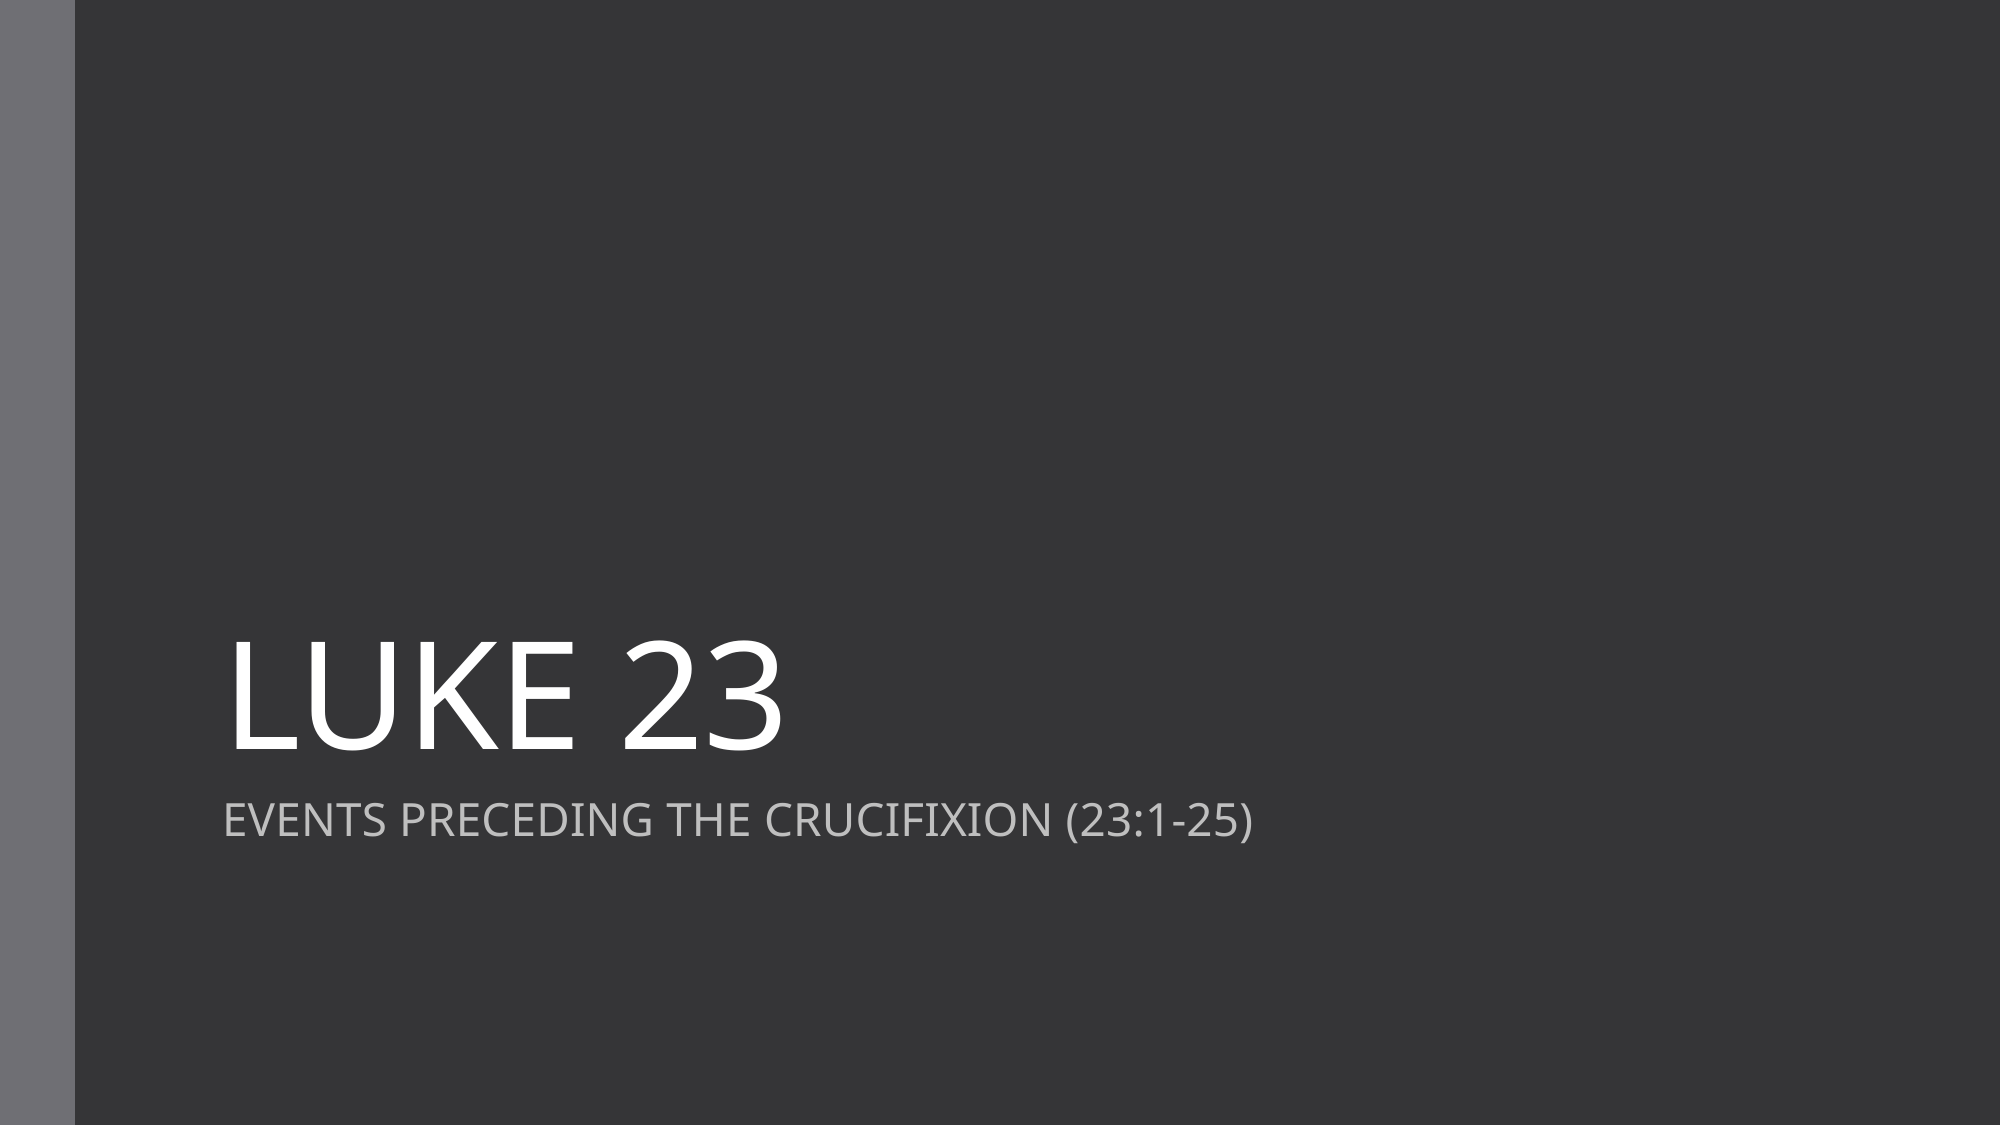

# LUKE 23
EVENTS PRECEDING THE CRUCIFIXION (23:1-25)